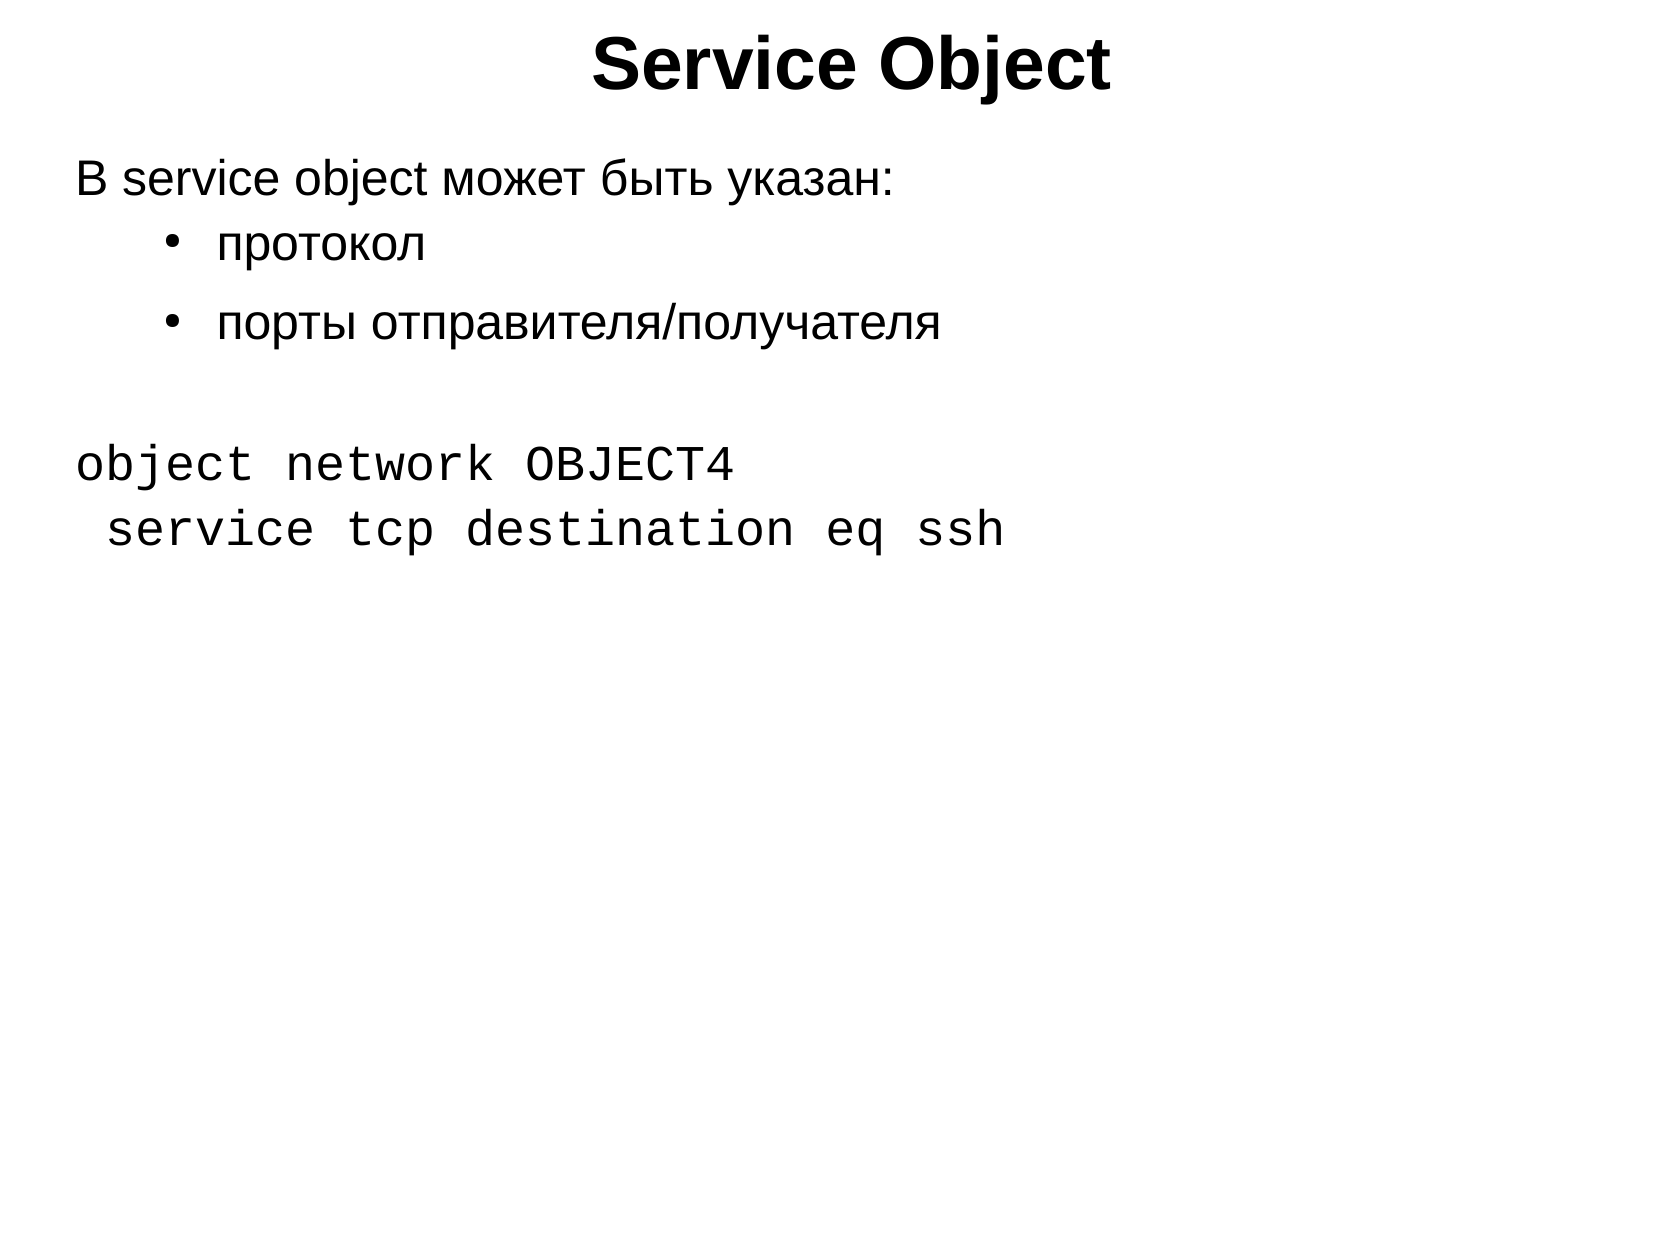

Service Object
# В service object может быть указан:
протокол
порты отправителя/получателя
object network OBJECT4
 service tcp destination eq ssh